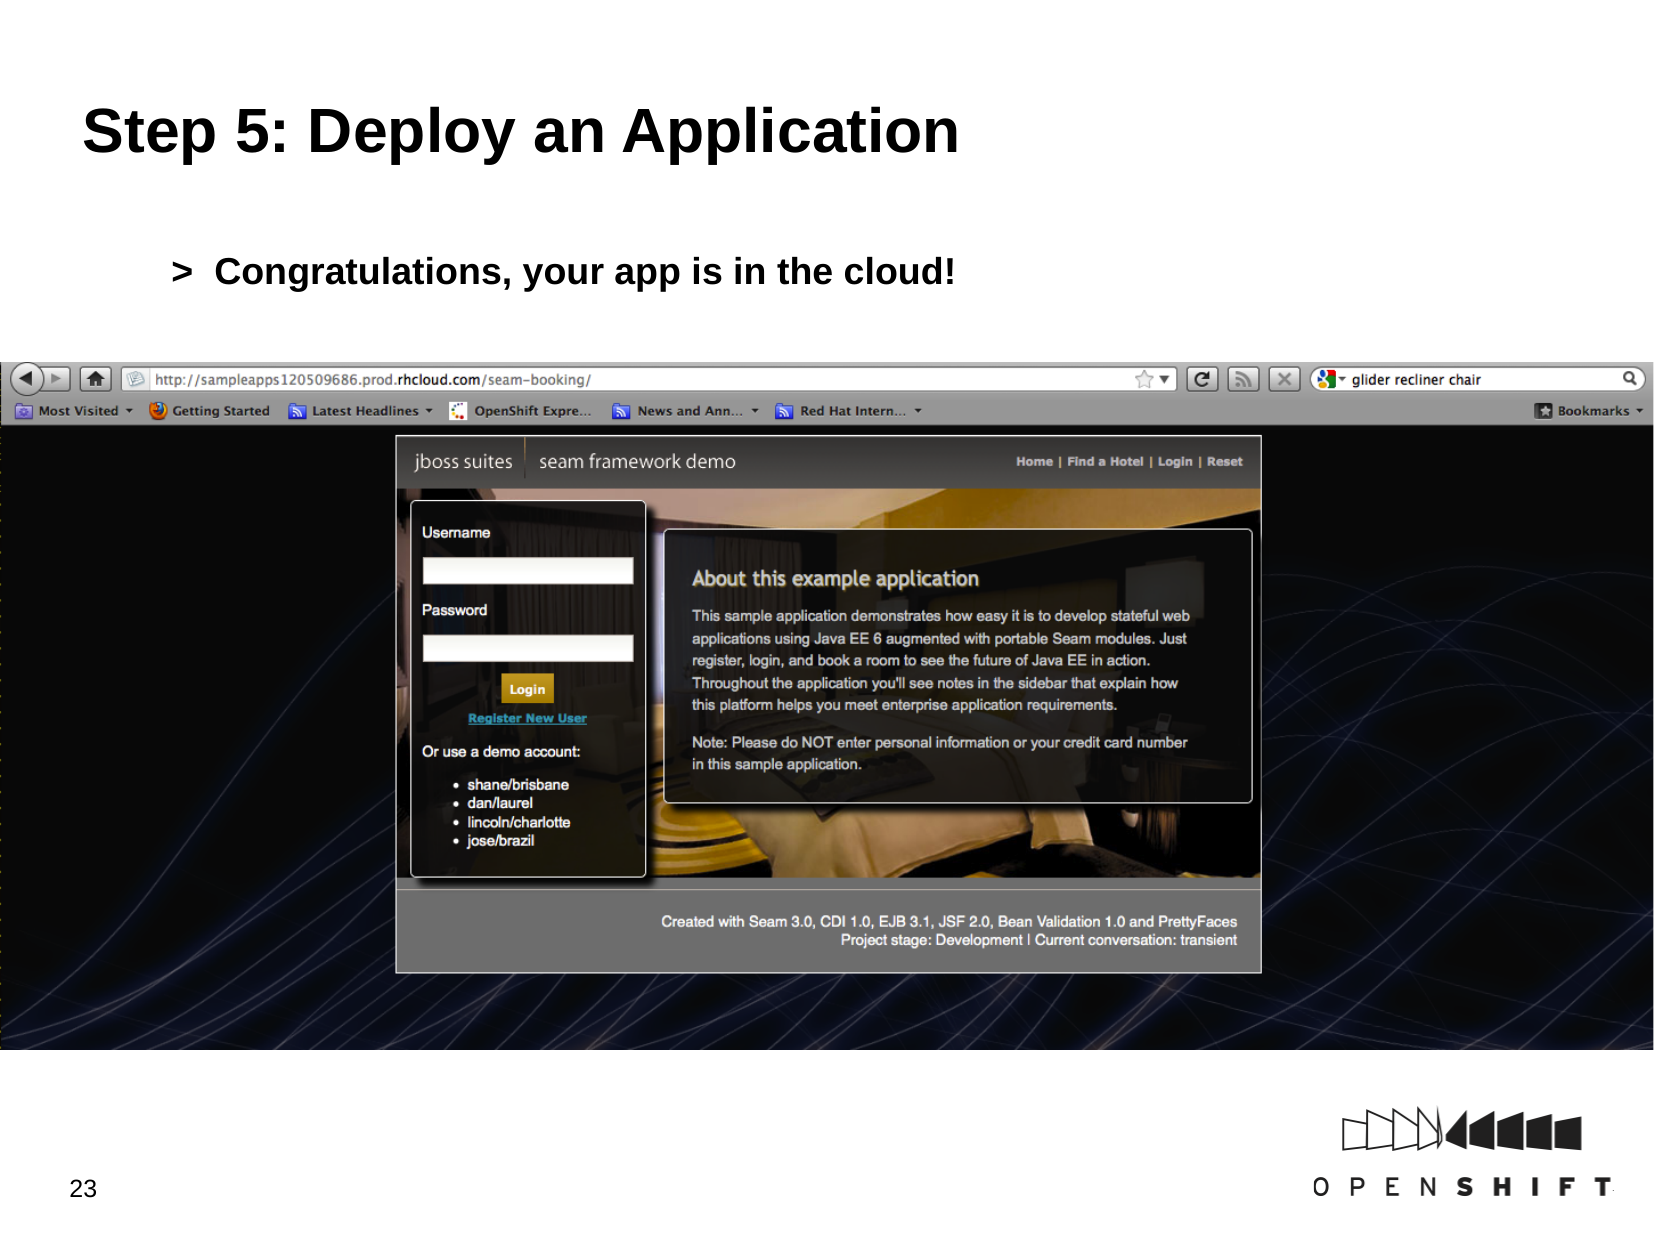

# Step 5: Deploy an Application
> Congratulations, your app is in the cloud!